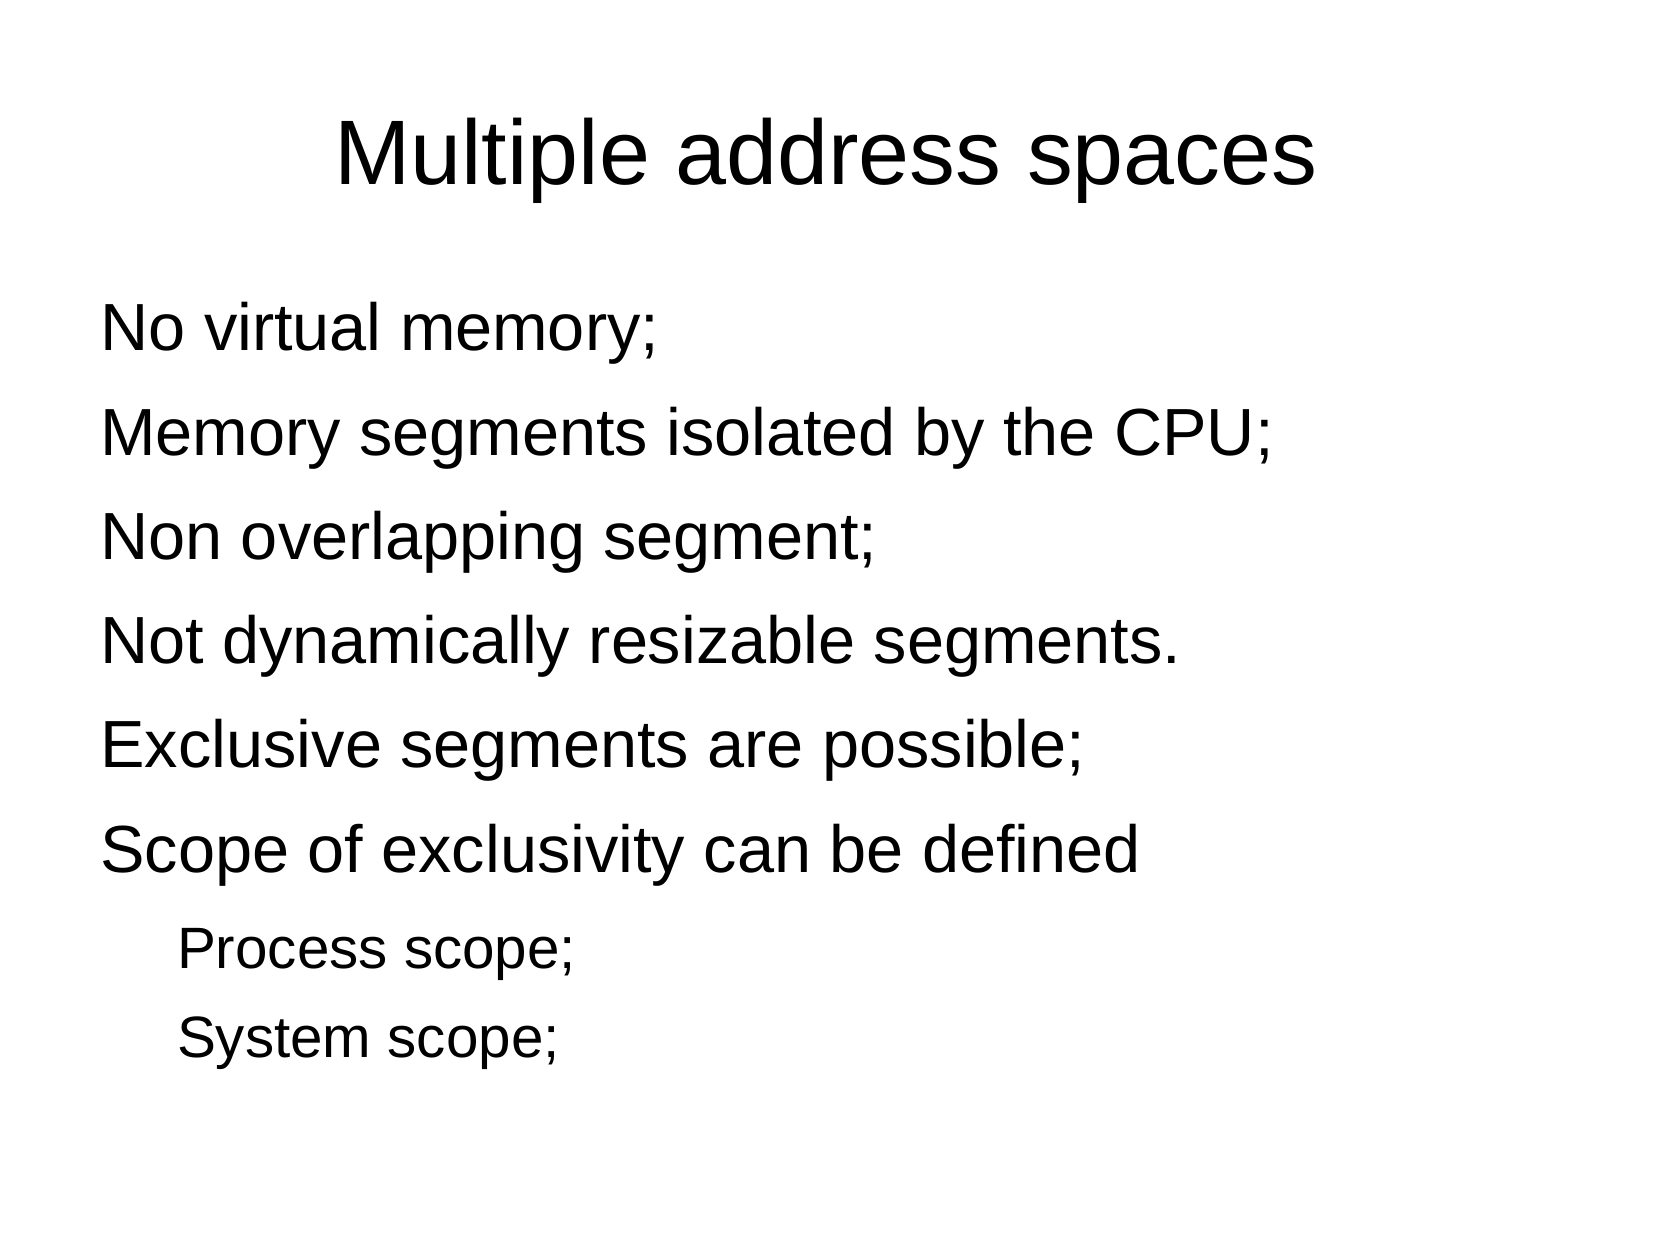

# Multiple address spaces
No virtual memory;
Memory segments isolated by the CPU;
Non overlapping segment;
Not dynamically resizable segments.
Exclusive segments are possible;
Scope of exclusivity can be defined
Process scope;
System scope;